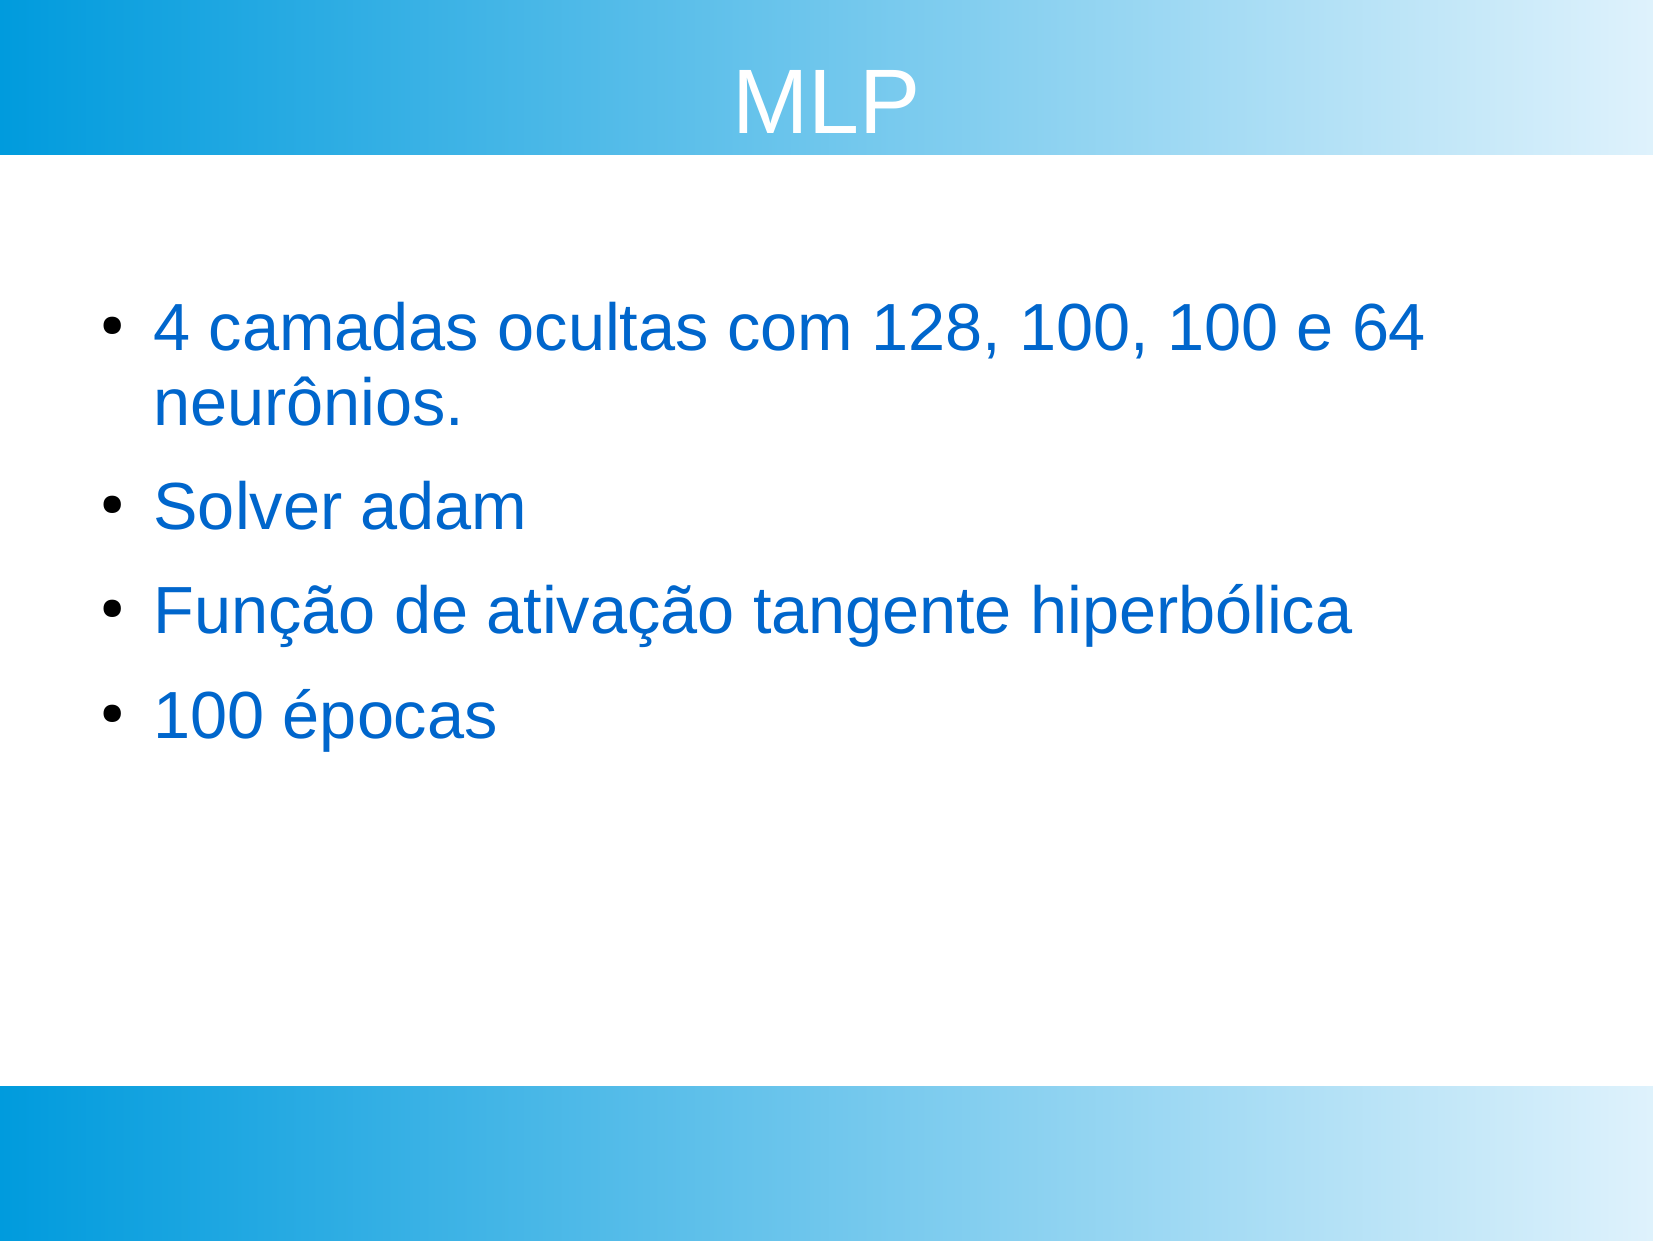

# MLP
4 camadas ocultas com 128, 100, 100 e 64 neurônios.
Solver adam
Função de ativação tangente hiperbólica
100 épocas